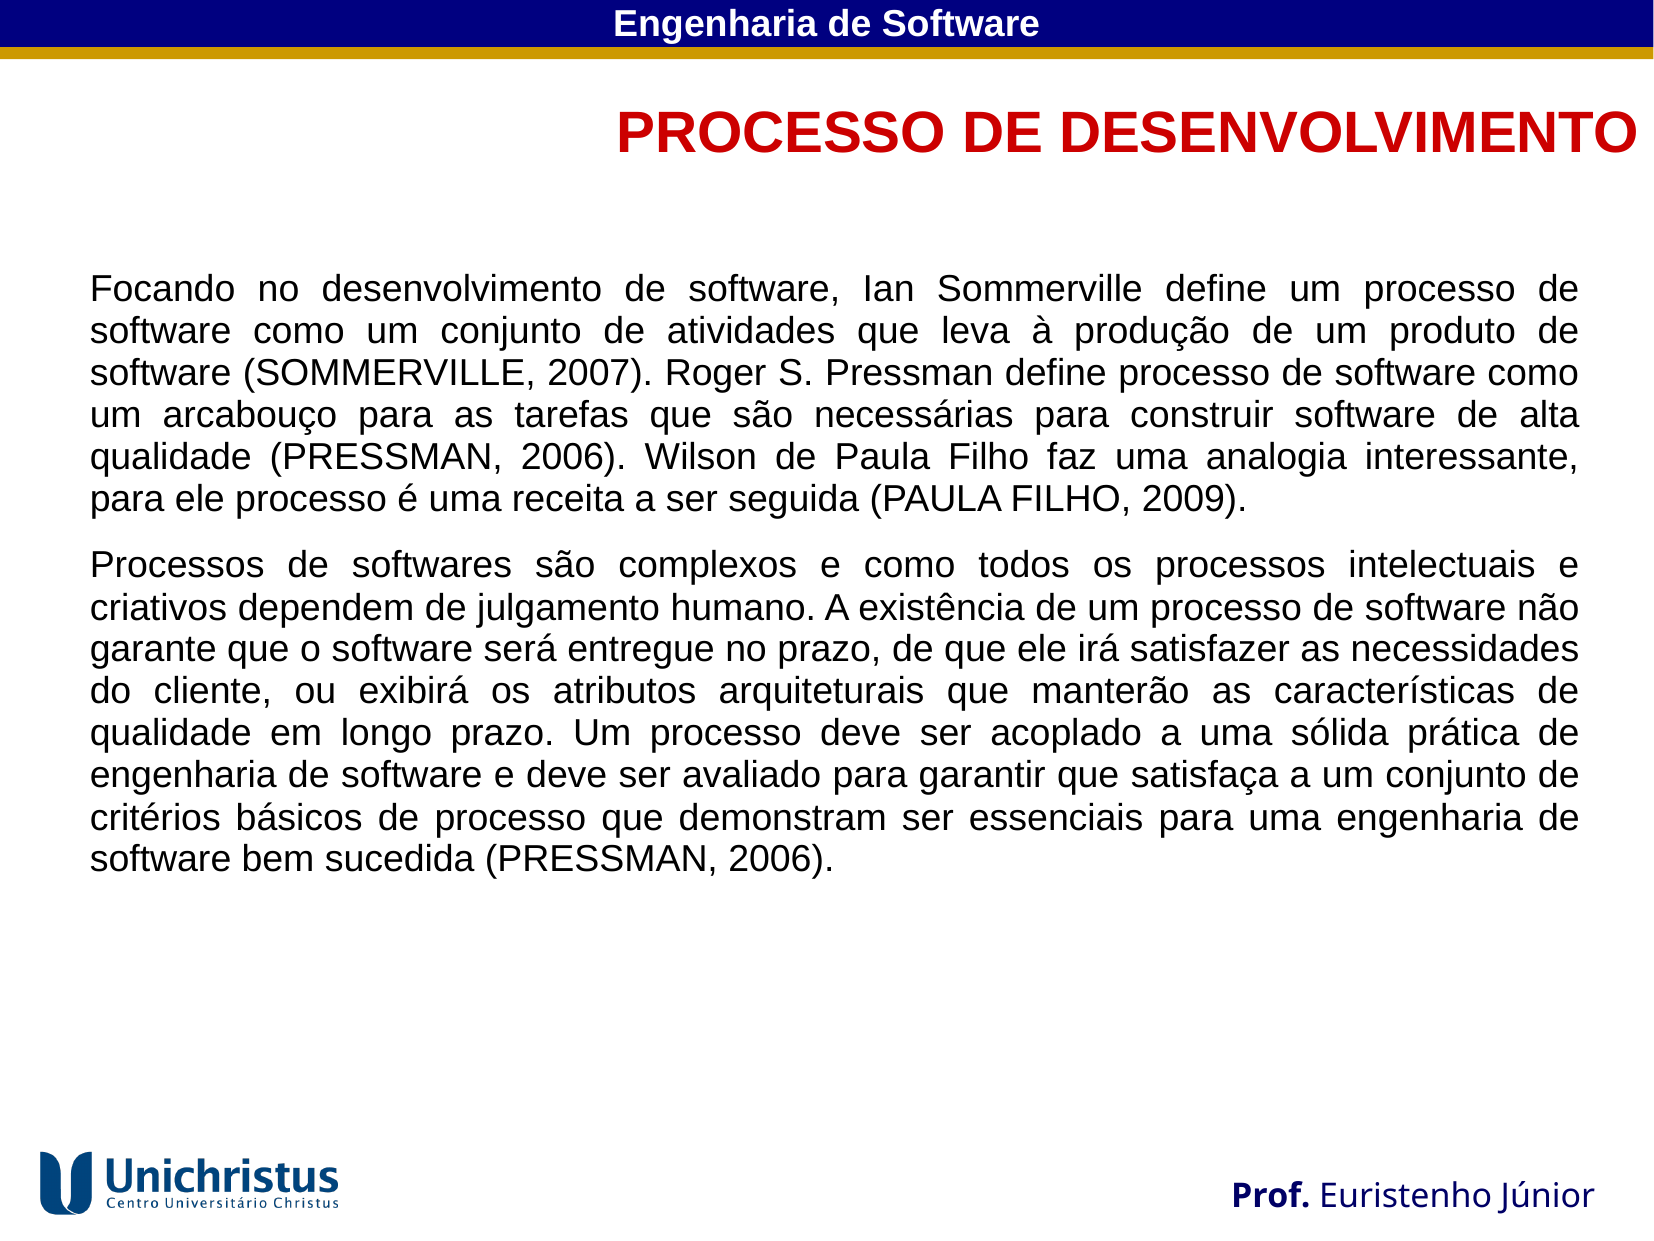

Engenharia de Software
PROCESSO DE DESENVOLVIMENTO
Focando no desenvolvimento de software, Ian Sommerville define um processo de software como um conjunto de atividades que leva à produção de um produto de software (SOMMERVILLE, 2007). Roger S. Pressman define processo de software como um arcabouço para as tarefas que são necessárias para construir software de alta qualidade (PRESSMAN, 2006). Wilson de Paula Filho faz uma analogia interessante, para ele processo é uma receita a ser seguida (PAULA FILHO, 2009).
Processos de softwares são complexos e como todos os processos intelectuais e criativos dependem de julgamento humano. A existência de um processo de software não garante que o software será entregue no prazo, de que ele irá satisfazer as necessidades do cliente, ou exibirá os atributos arquiteturais que manterão as características de qualidade em longo prazo. Um processo deve ser acoplado a uma sólida prática de engenharia de software e deve ser avaliado para garantir que satisfaça a um conjunto de critérios básicos de processo que demonstram ser essenciais para uma engenharia de software bem sucedida (PRESSMAN, 2006).
Prof. Euristenho Júnior